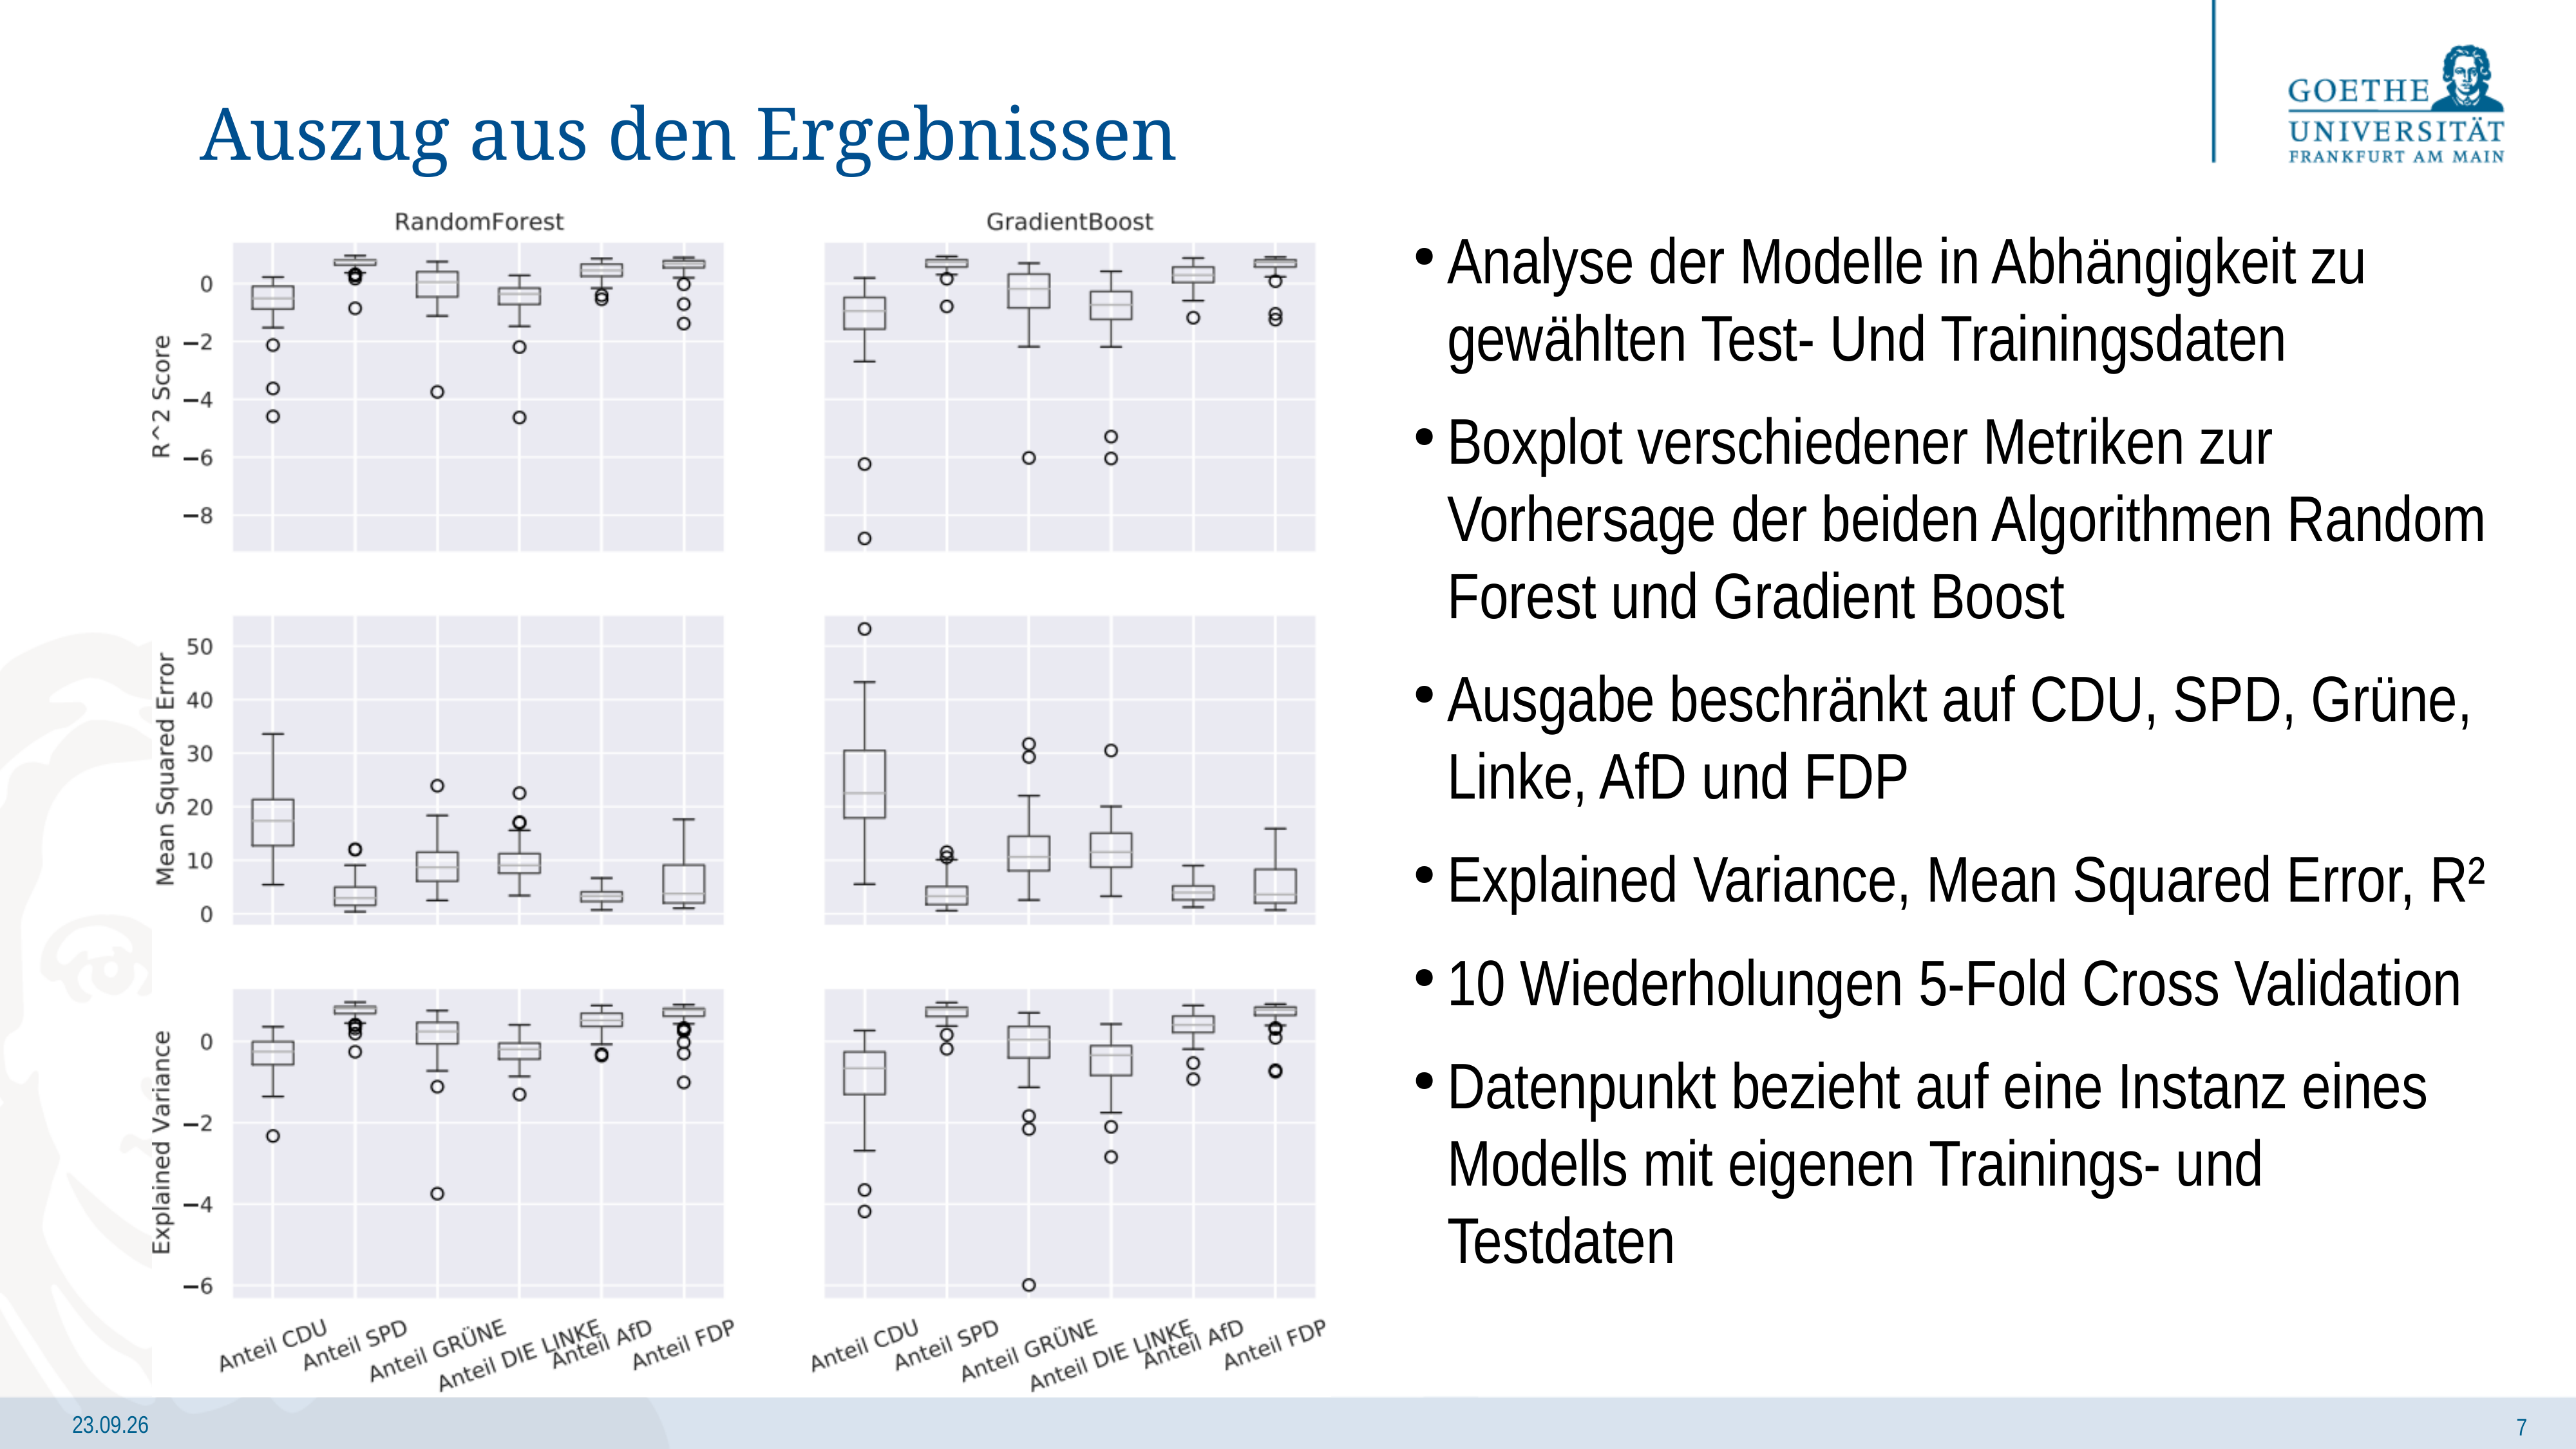

Auszug aus den Ergebnissen
# Analyse der Modelle in Abhängigkeit zu gewählten Test- Und Trainingsdaten
Boxplot verschiedener Metriken zur Vorhersage der beiden Algorithmen Random Forest und Gradient Boost
Ausgabe beschränkt auf CDU, SPD, Grüne, Linke, AfD und FDP
Explained Variance, Mean Squared Error, R²
10 Wiederholungen 5-Fold Cross Validation
Datenpunkt bezieht auf eine Instanz eines Modells mit eigenen Trainings- und Testdaten